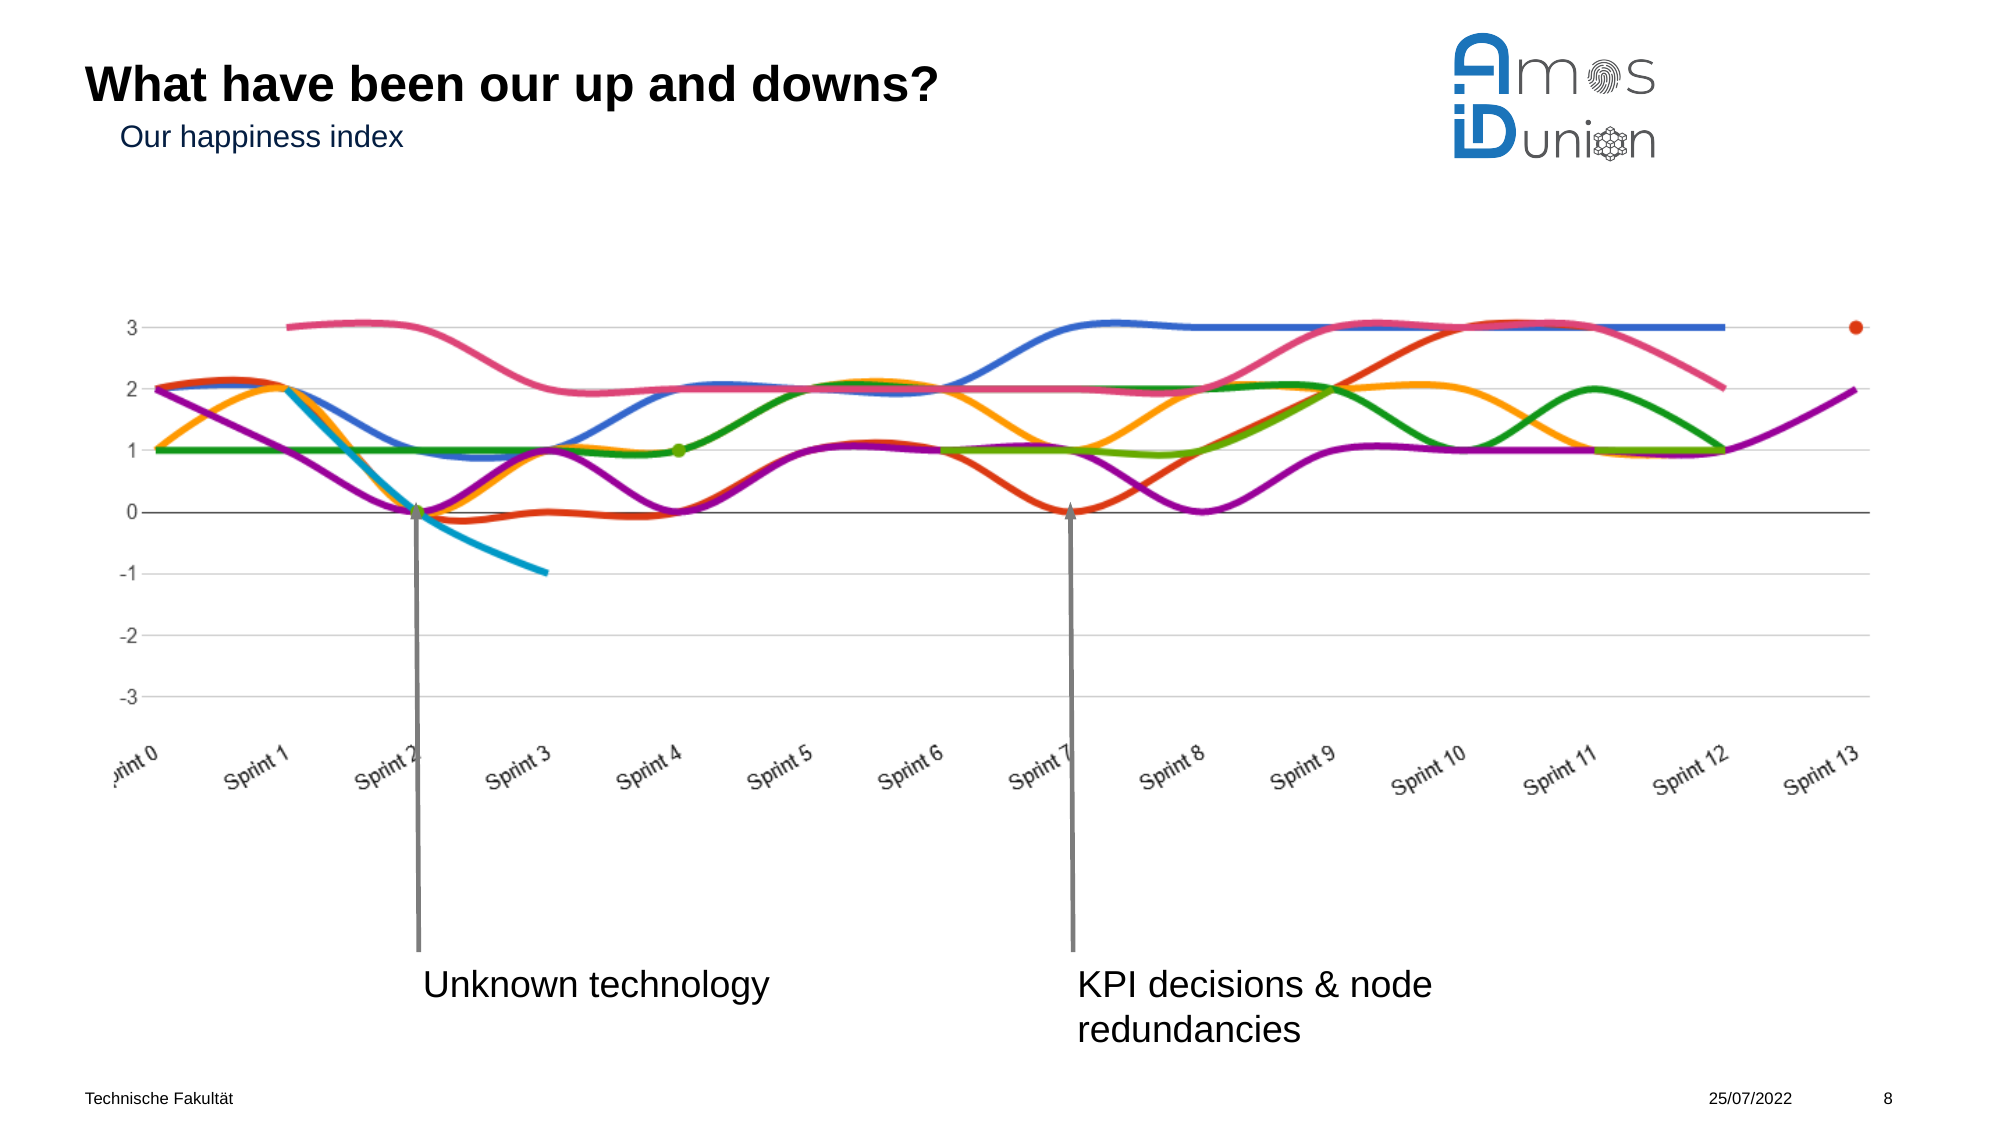

# What have been our up and downs?
Our happiness index
Unknown technology
KPI decisions & node redundancies
Technische Fakultät
25/07/2022